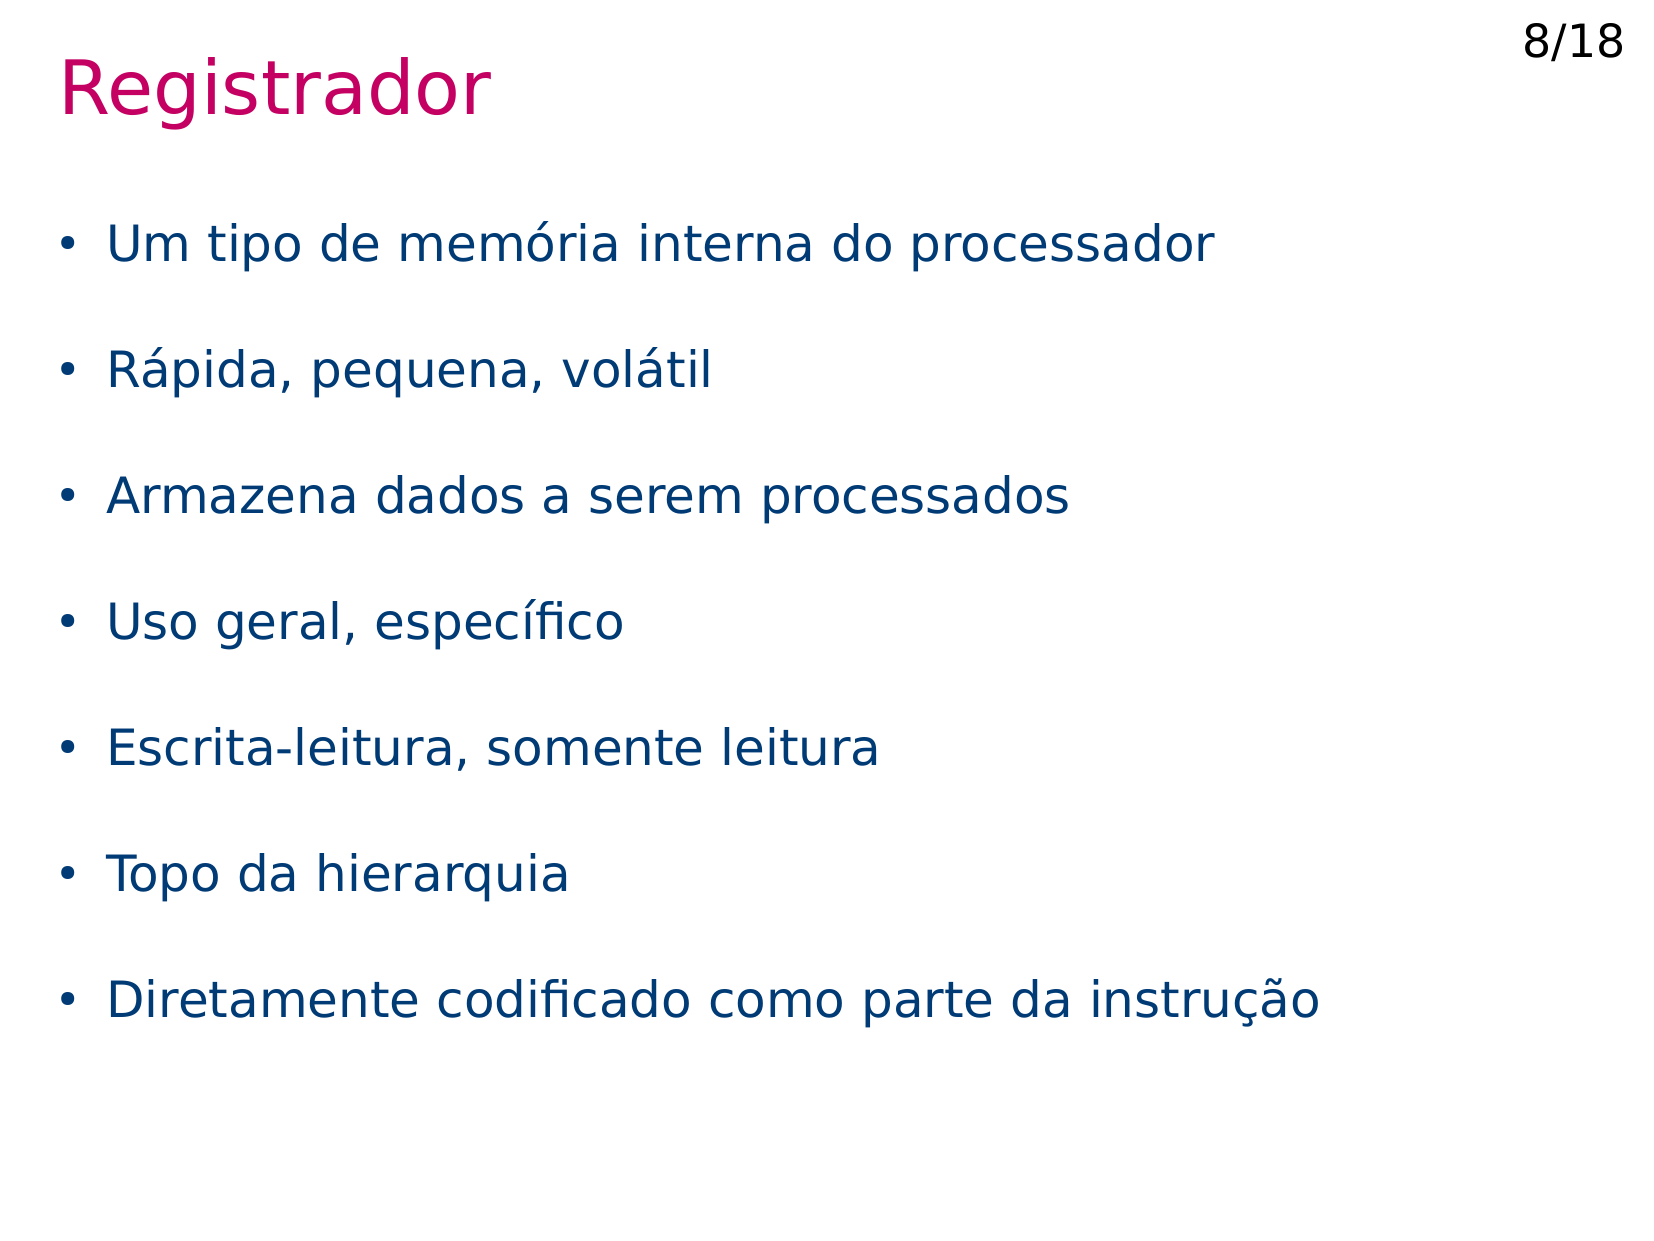

8
# Registrador
Um tipo de memória interna do processador
Rápida, pequena, volátil
Armazena dados a serem processados
Uso geral, específico
Escrita-leitura, somente leitura
Topo da hierarquia
Diretamente codificado como parte da instrução